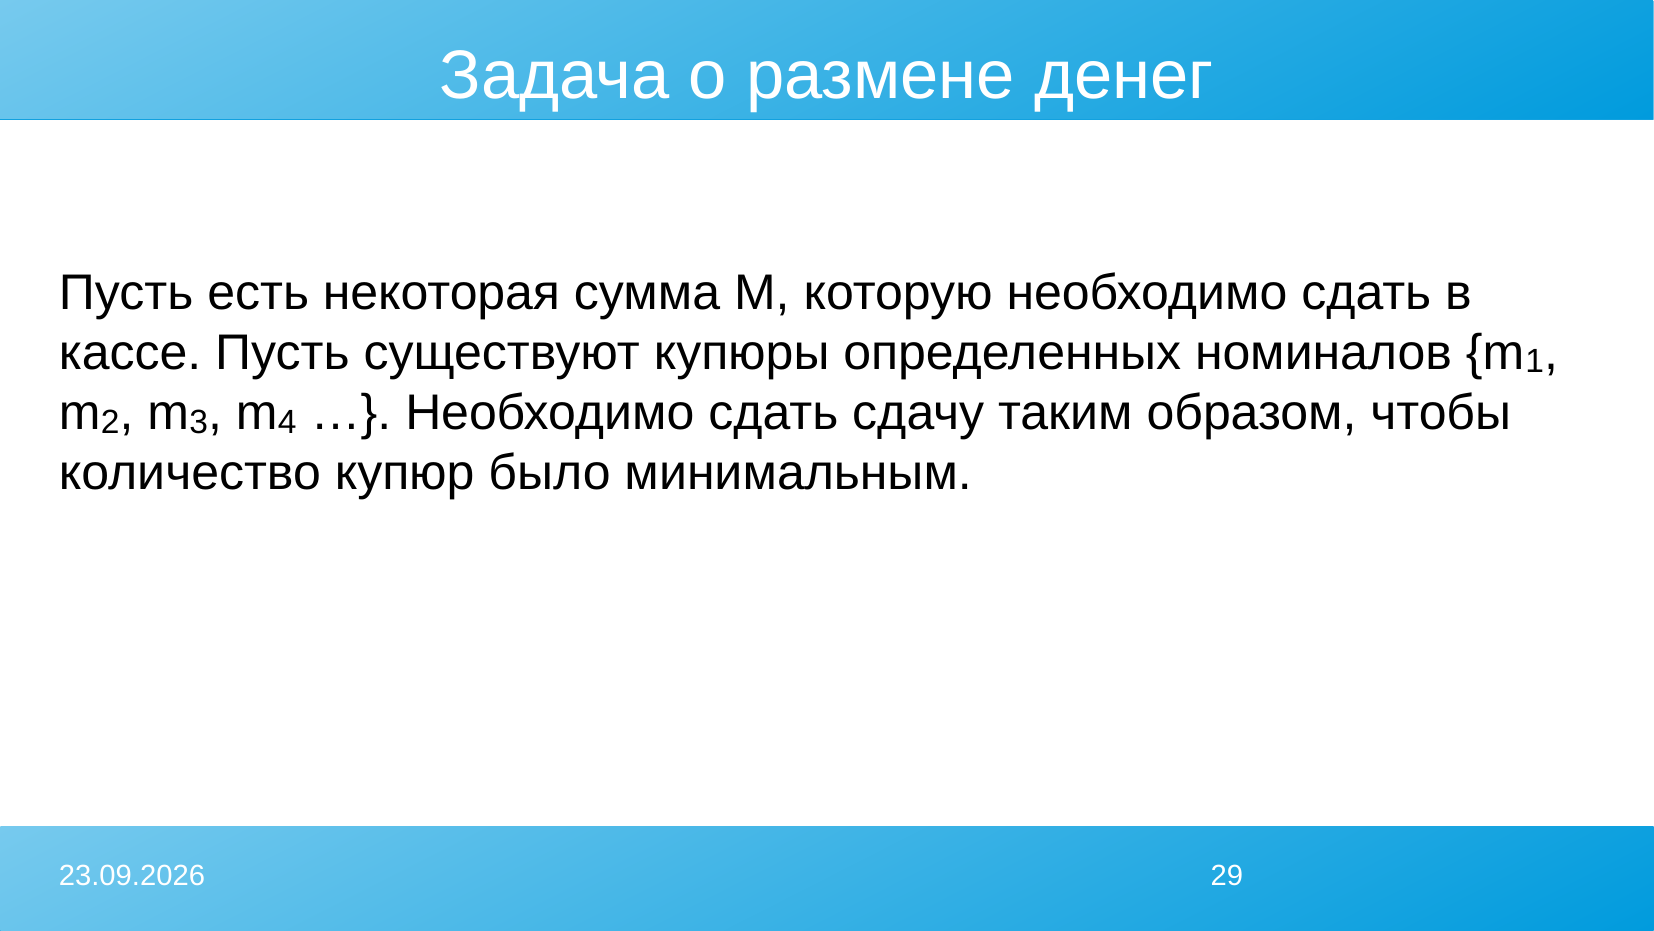

# Задача о размене денег
Пусть есть некоторая сумма M, которую необходимо сдать в кассе. Пусть существуют купюры определенных номиналов {m1, m2, m3, m4 …}. Необходимо сдать сдачу таким образом, чтобы количество купюр было минимальным.